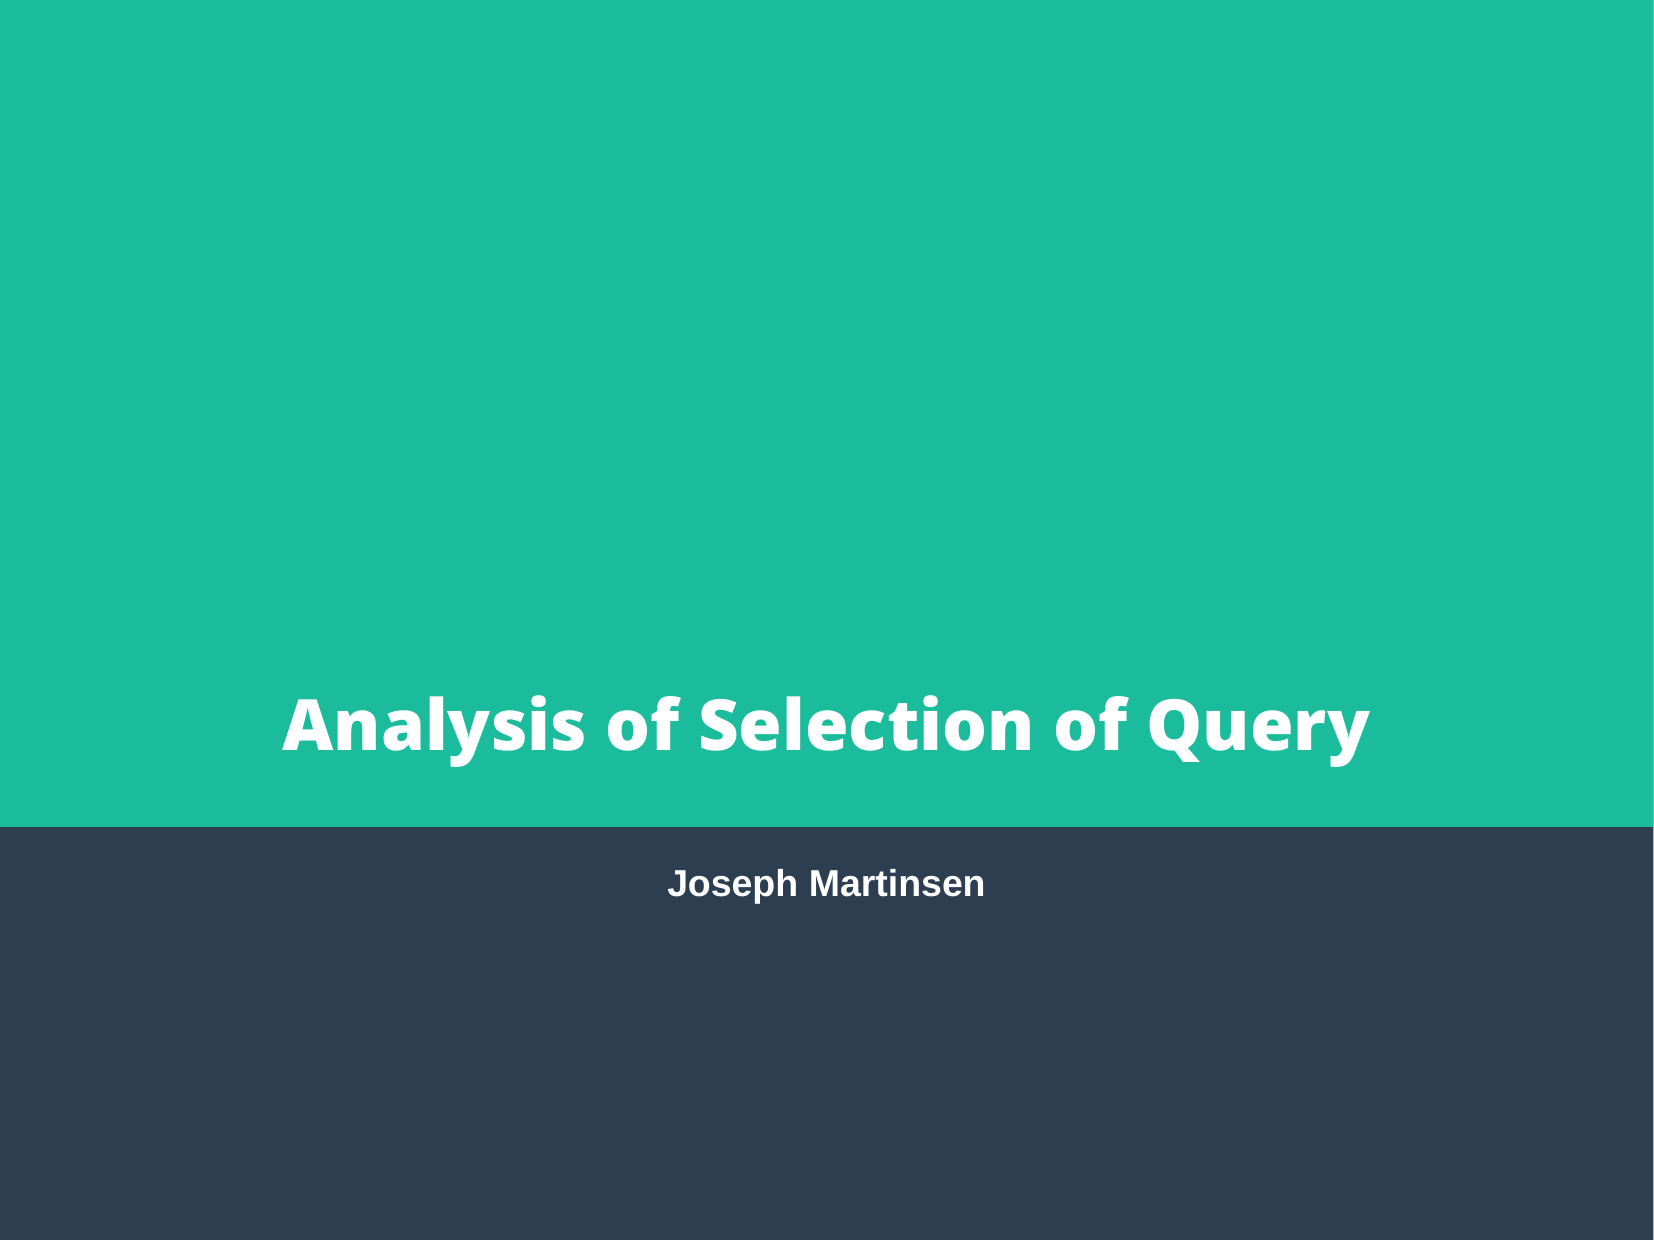

# Analysis of Selection of Query
Joseph Martinsen